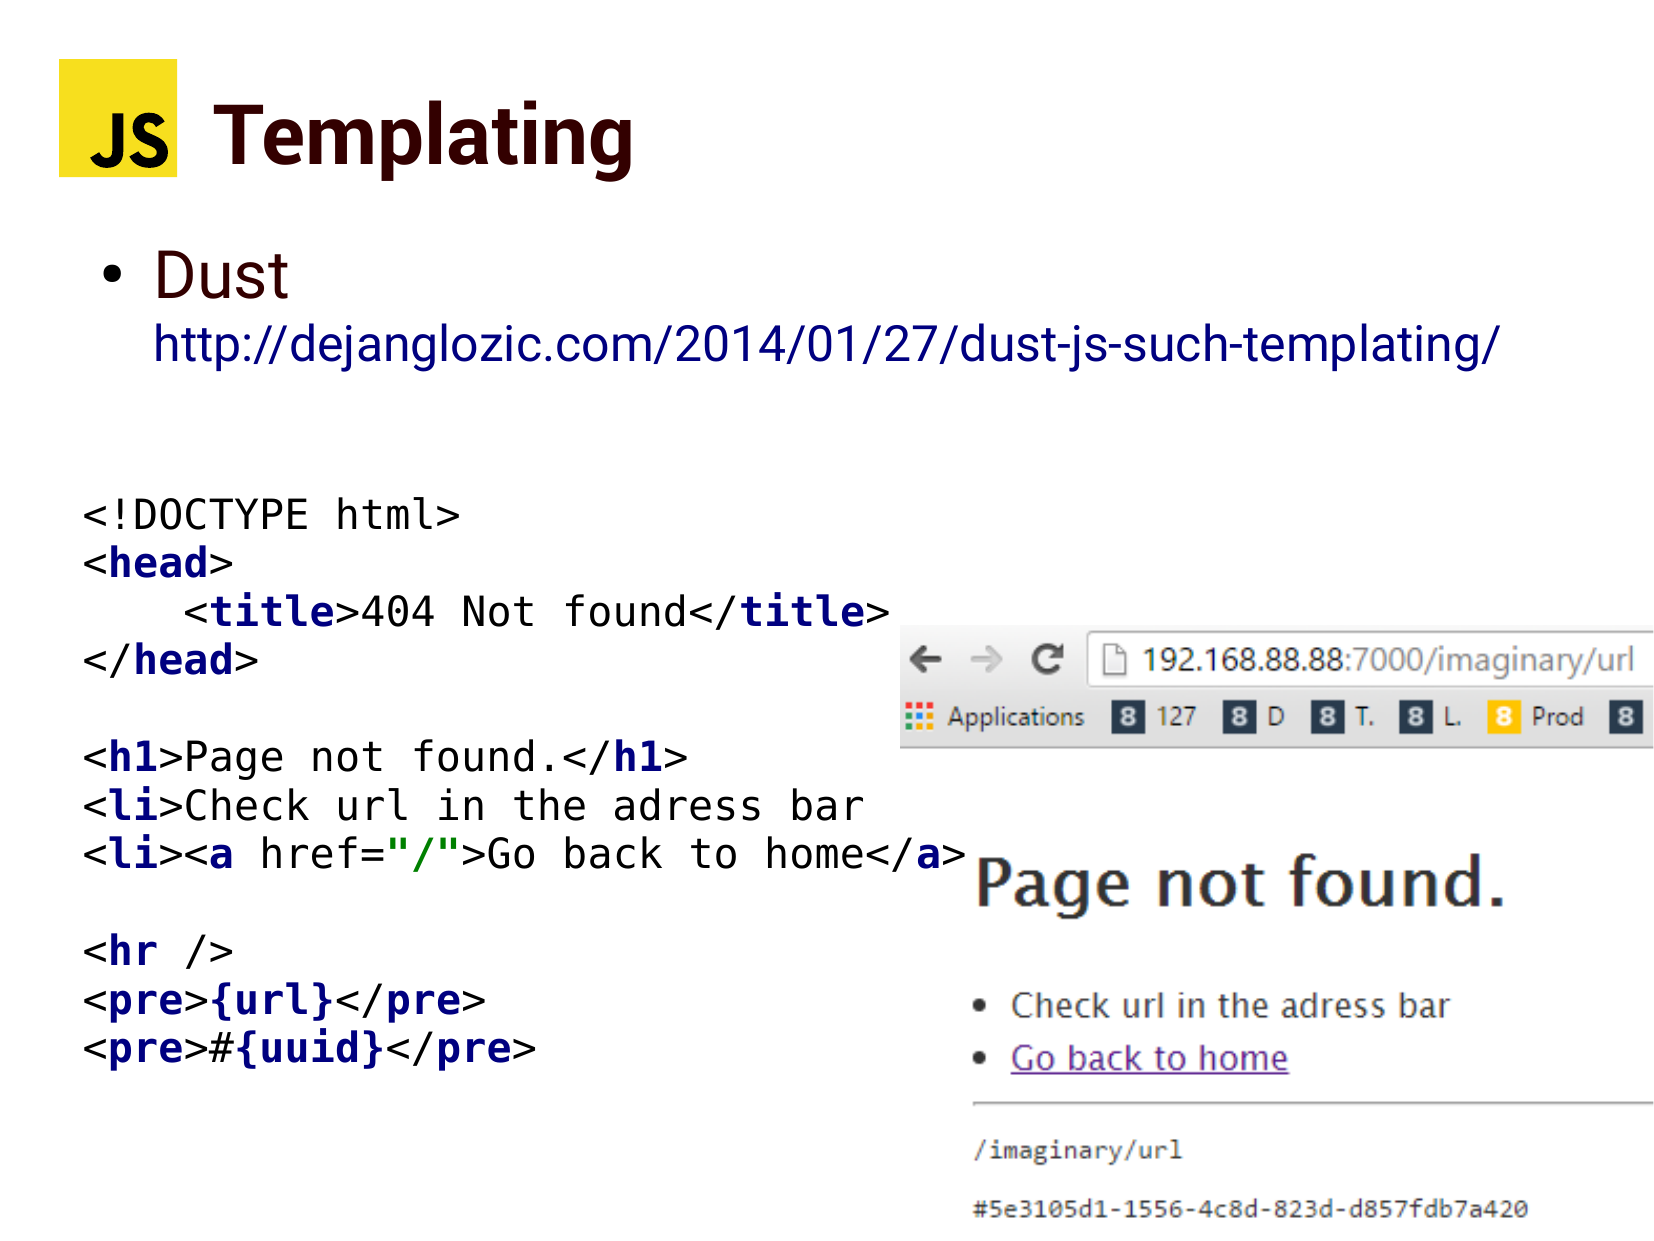

# Templating
Dust http://dejanglozic.com/2014/01/27/dust-js-such-templating/
<!DOCTYPE html>
<head>
 <title>404 Not found</title>
</head>
<h1>Page not found.</h1>
<li>Check url in the adress bar
<li><a href="/">Go back to home</a>
<hr />
<pre>{url}</pre>
<pre>#{uuid}</pre>